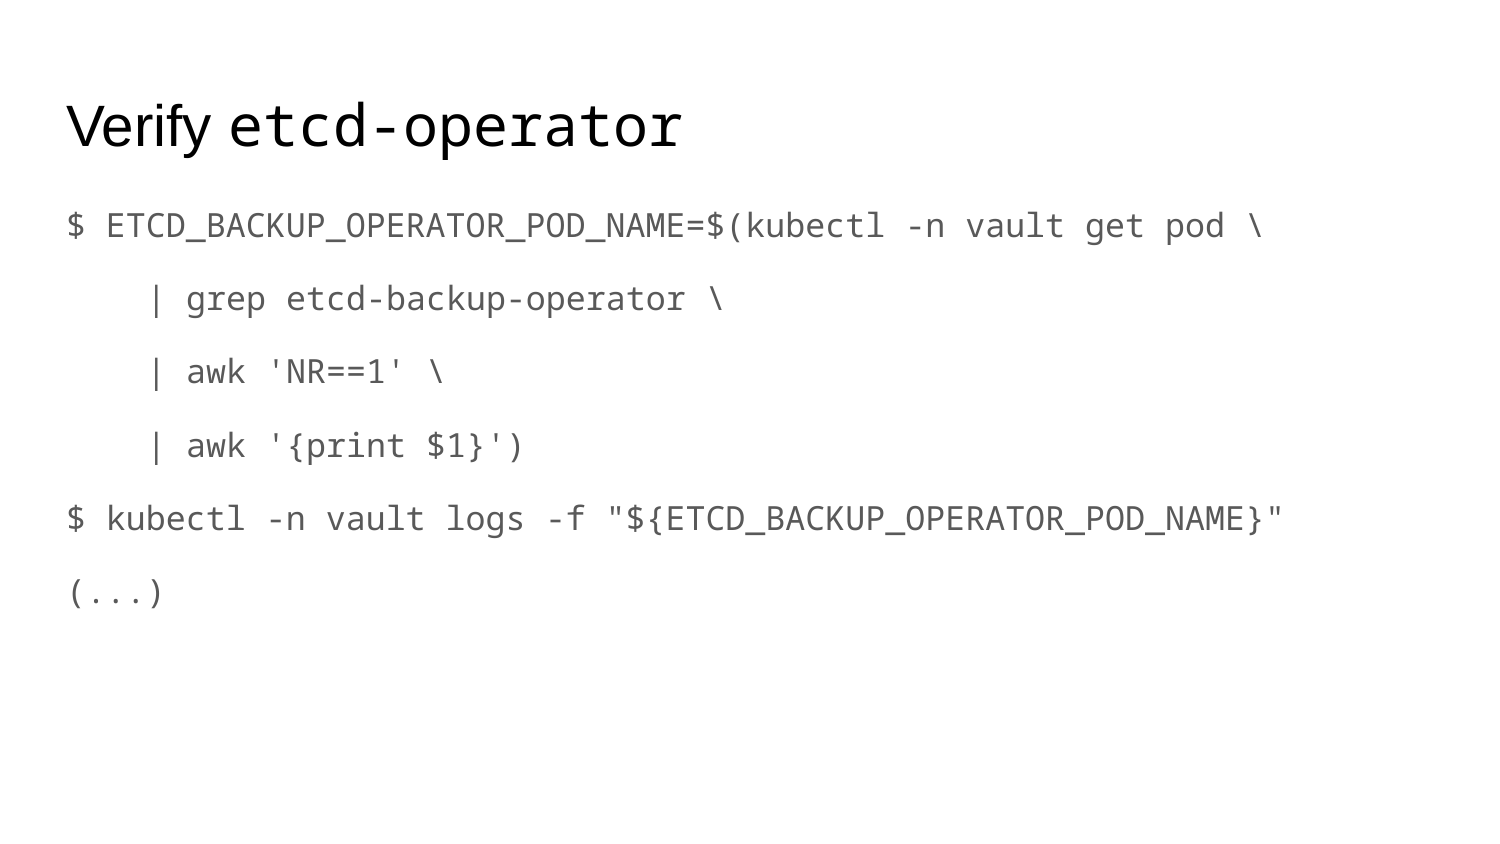

# Verify etcd-operator
$ ETCD_BACKUP_OPERATOR_POD_NAME=$(kubectl -n vault get pod \
 | grep etcd-backup-operator \
 | awk 'NR==1' \
 | awk '{print $1}')
$ kubectl -n vault logs -f "${ETCD_BACKUP_OPERATOR_POD_NAME}"
(...)